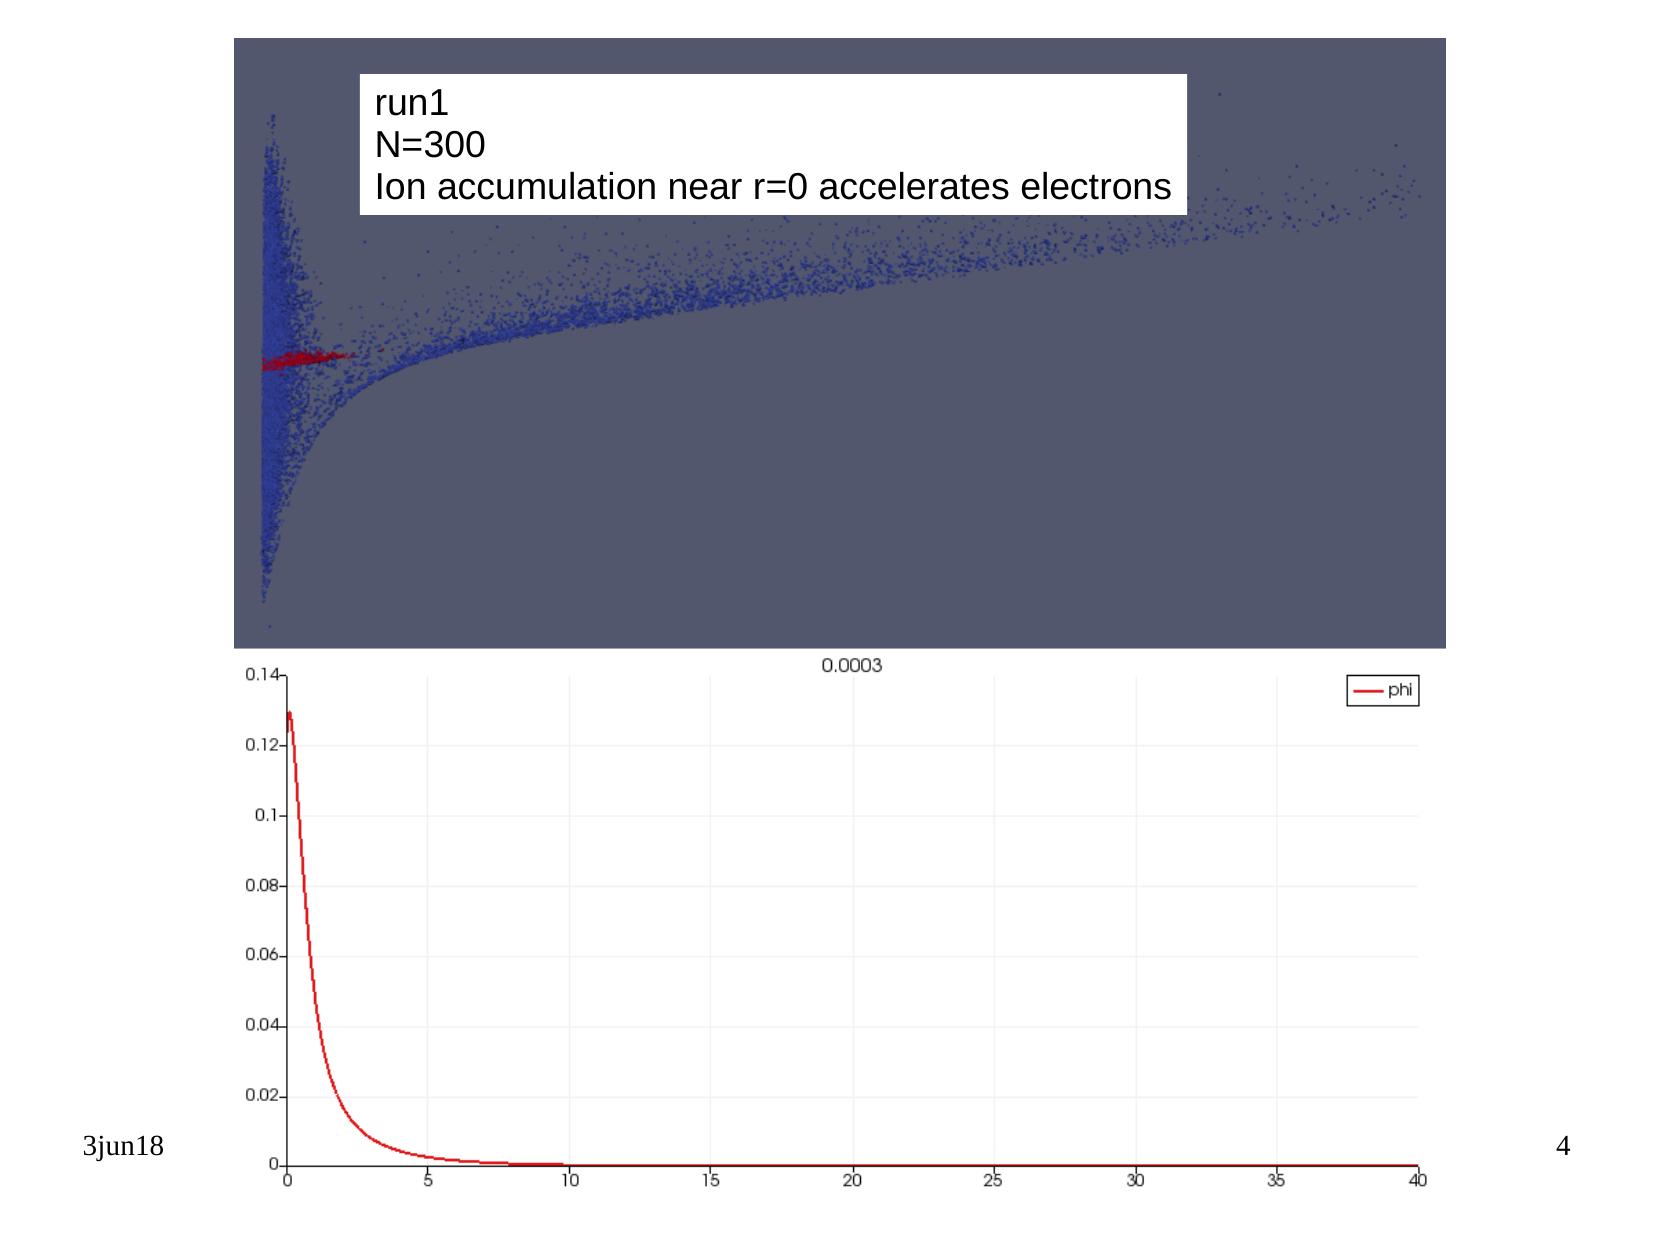

run1
N=300
Ion accumulation near r=0 accelerates electrons
3jun18
4